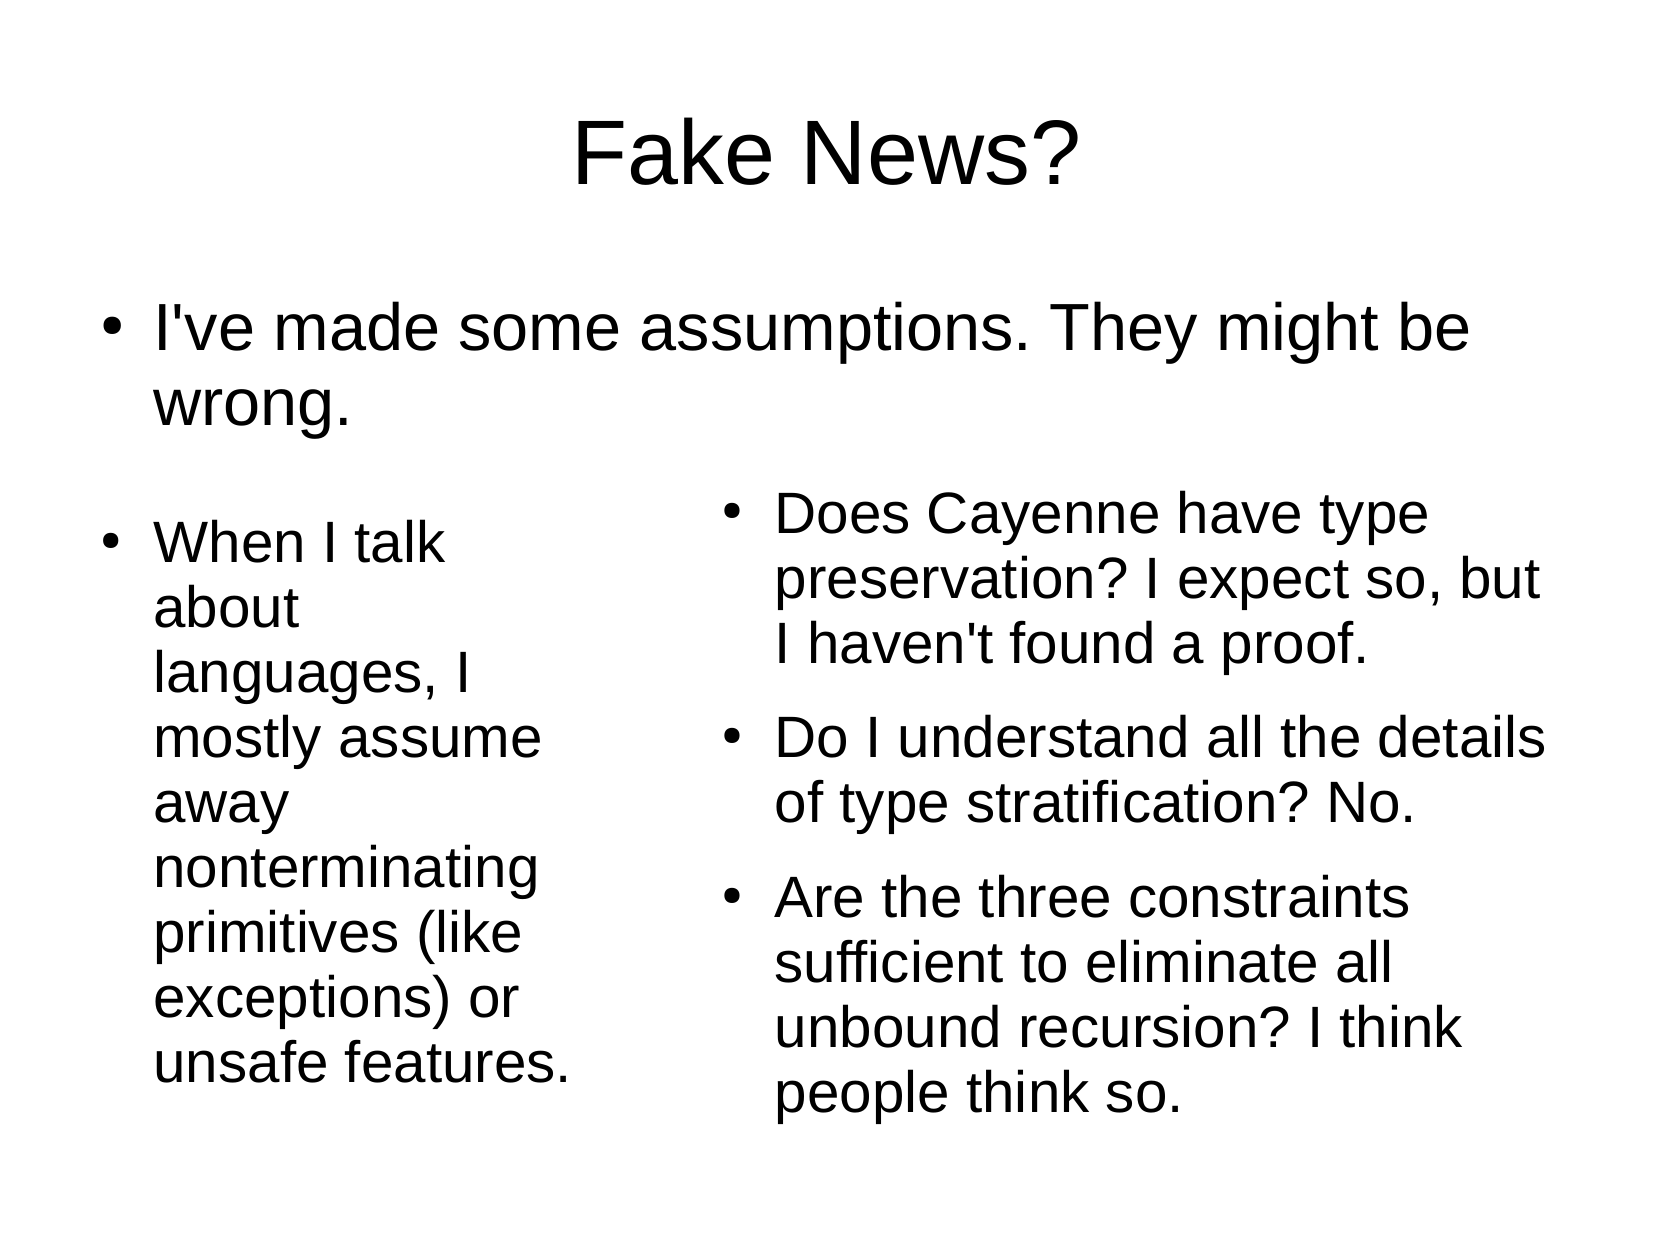

# Fake News?
I've made some assumptions. They might be wrong.
Does Cayenne have type preservation? I expect so, but I haven't found a proof.
Do I understand all the details of type stratification? No.
Are the three constraints sufficient to eliminate all unbound recursion? I think people think so.
When I talk about languages, I mostly assume away nonterminating primitives (like exceptions) or unsafe features.